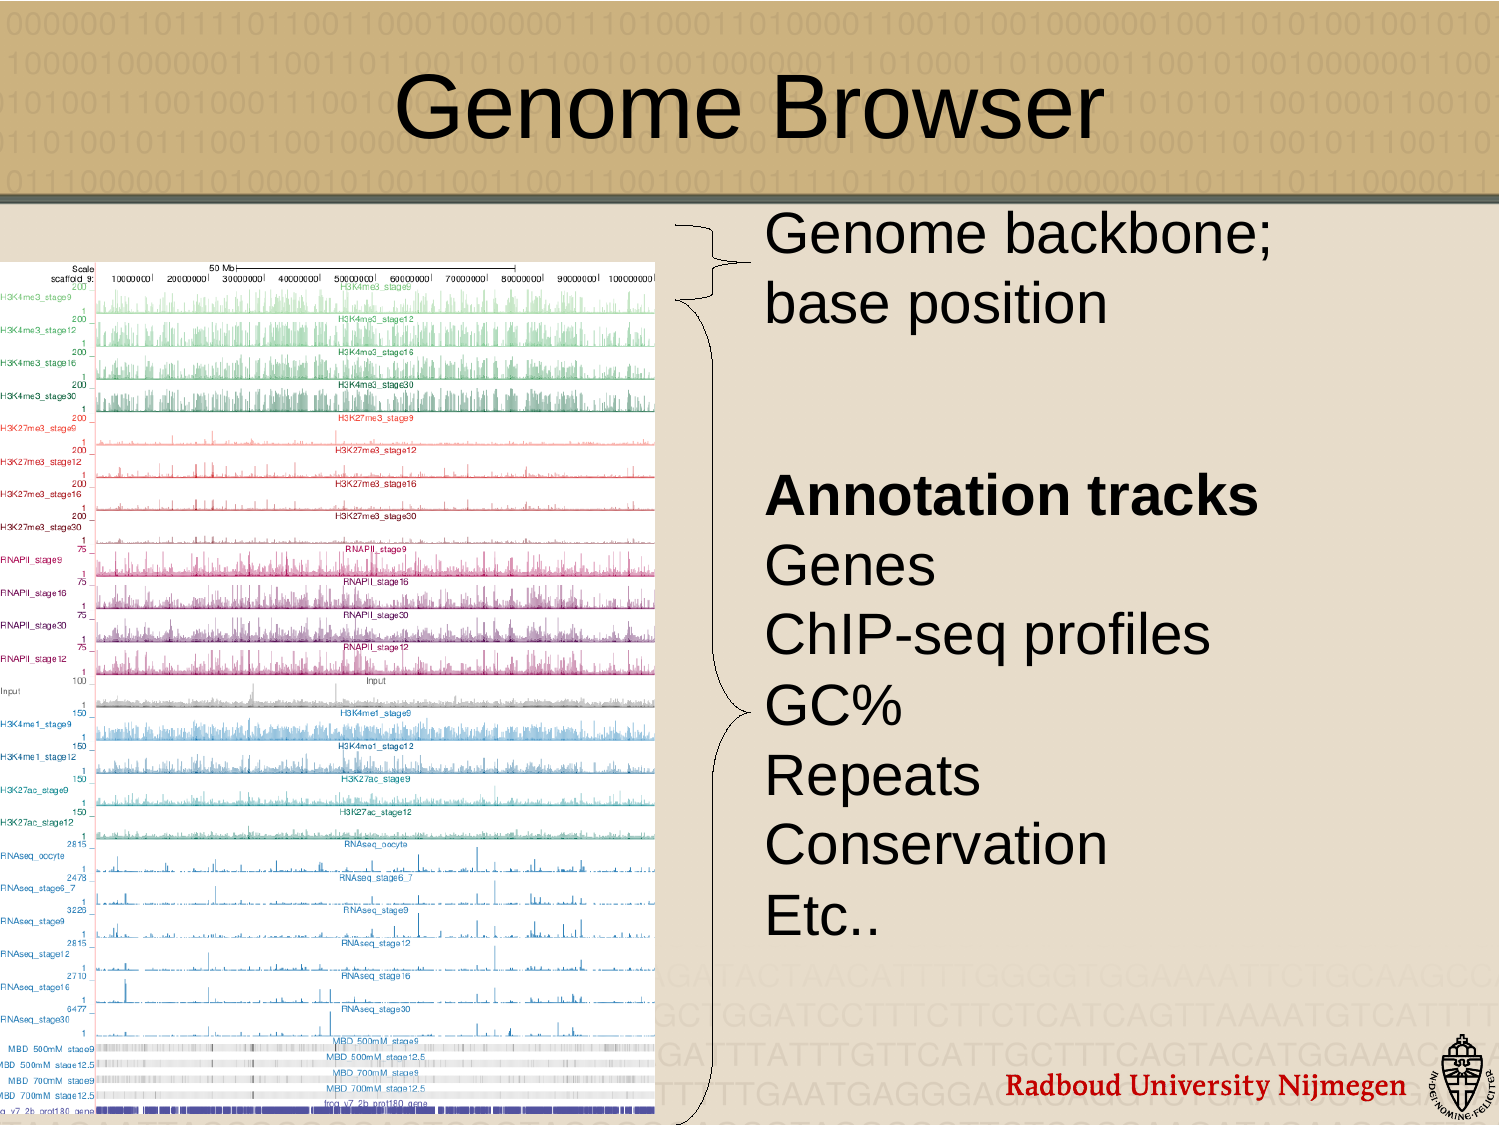

# Genome Browser
Genome backbone; base position
Annotation tracks
Genes
ChIP-seq profiles
GC%
Repeats
Conservation
Etc..